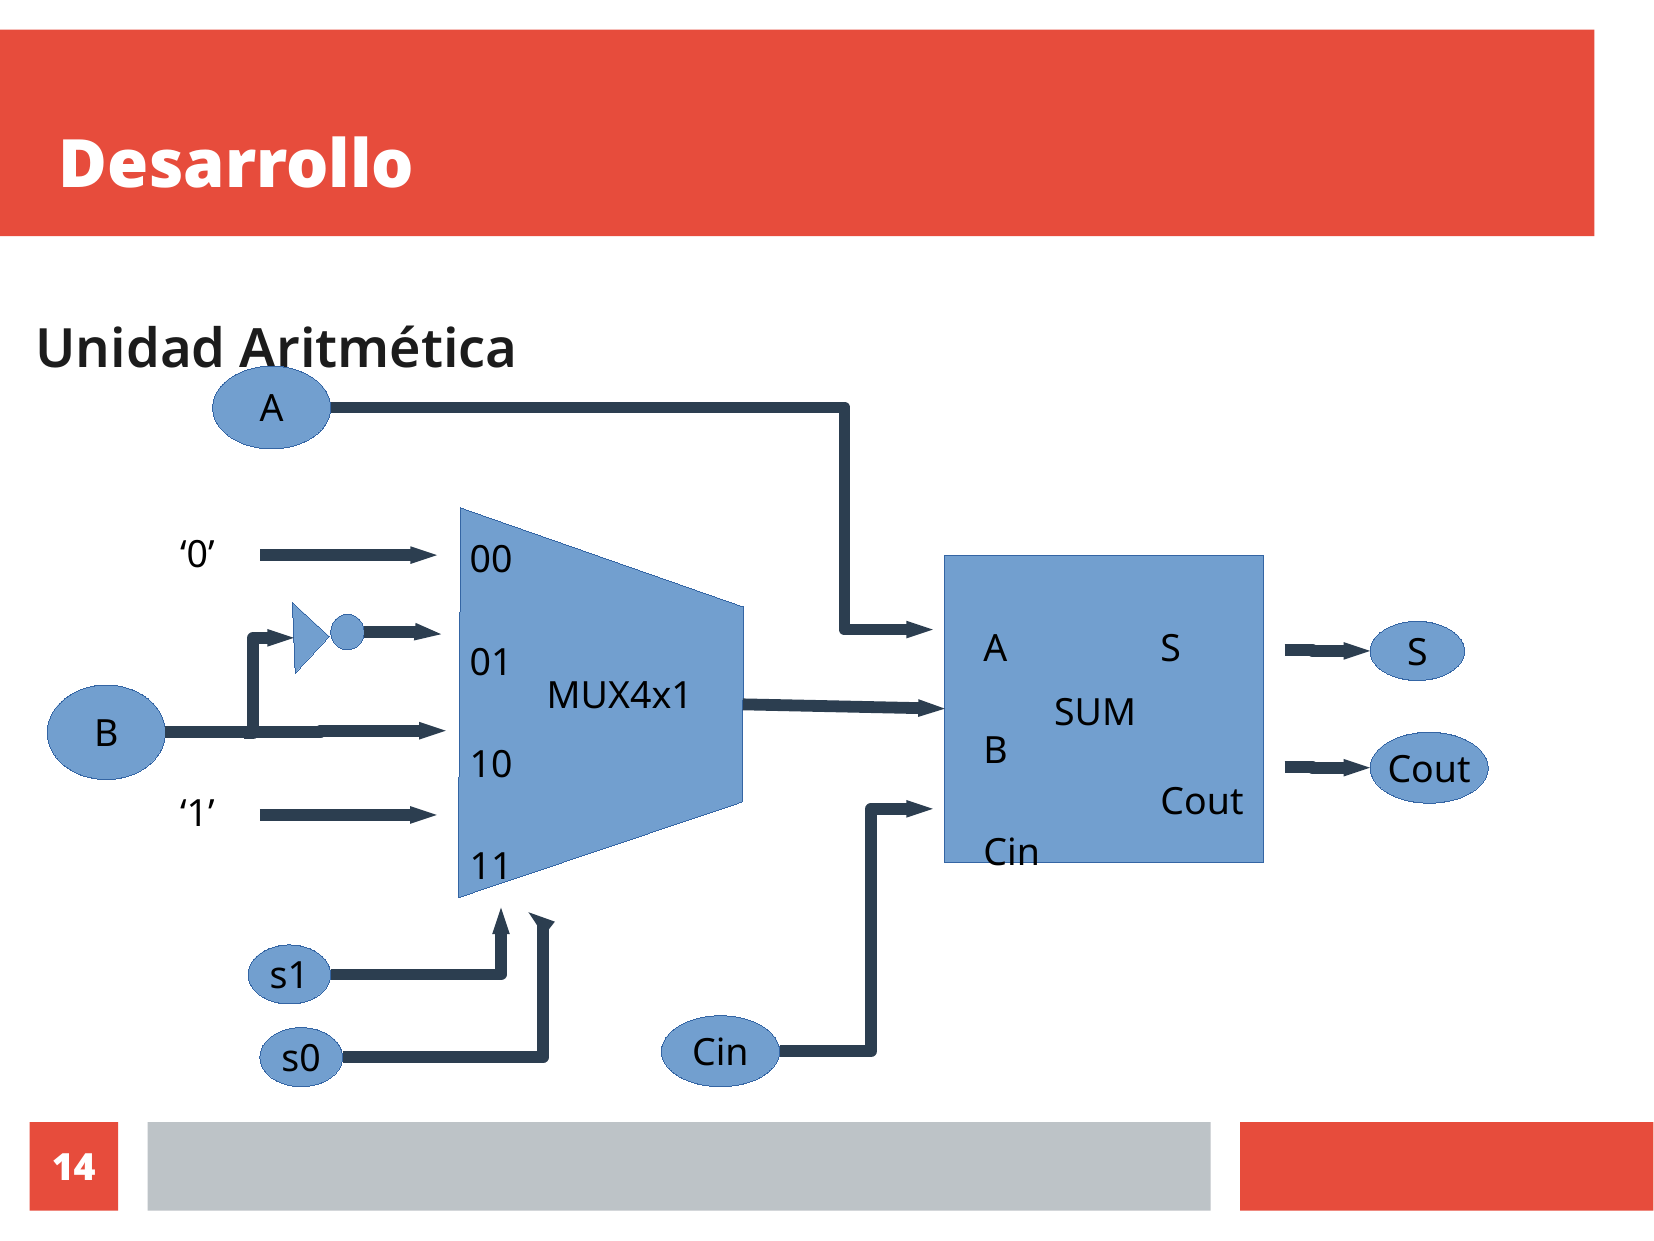

# Desarrollo
Unidad Aritmética
A
‘0’
00
01
10
11
A
B
Cin
S
Cout
S
MUX4x1
SUM
B
Cout
‘1’
s1
Cin
s0
14